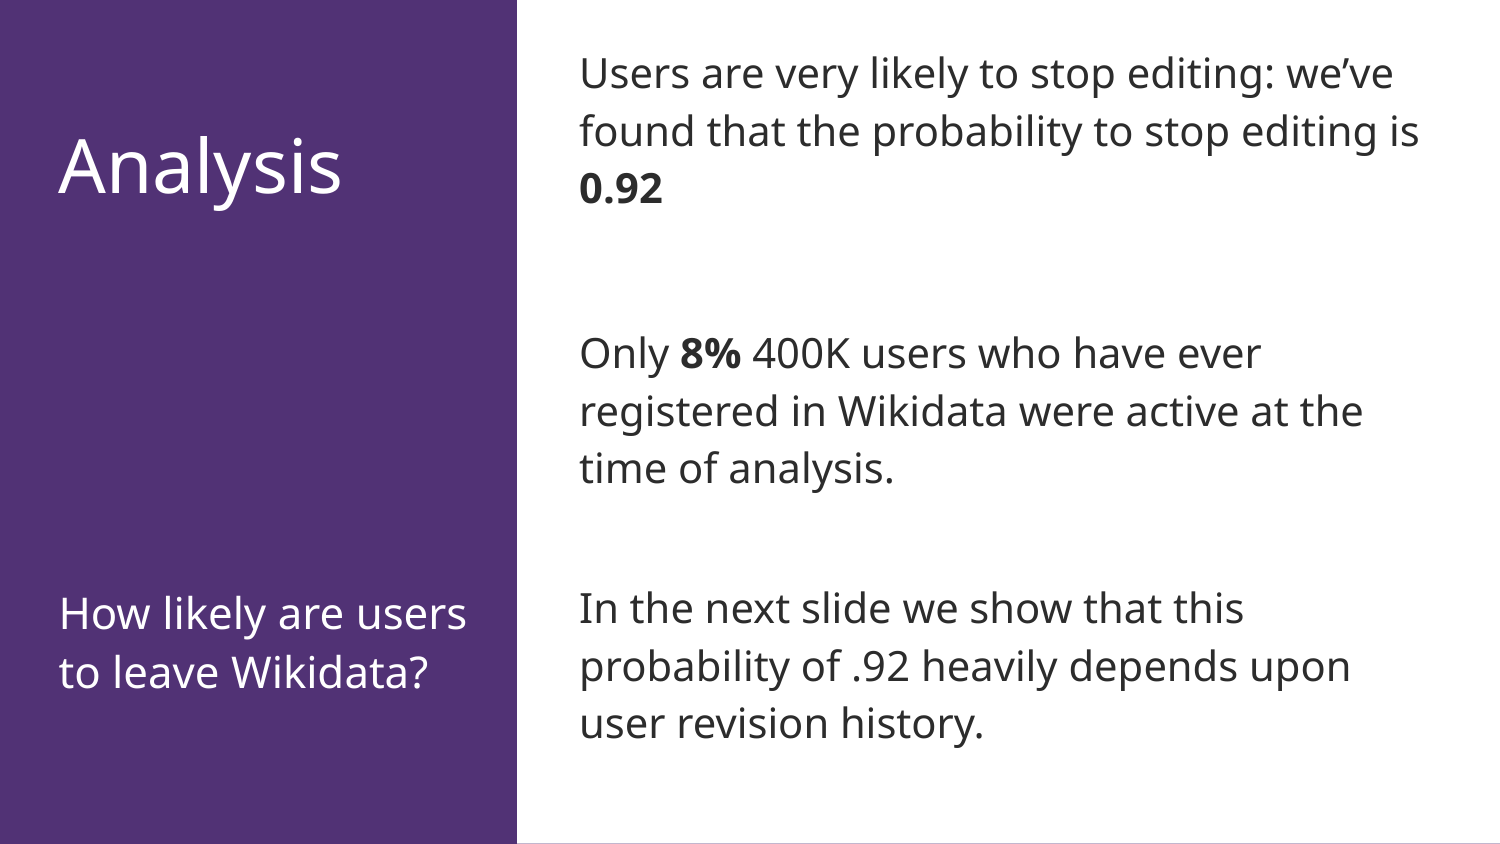

Users are very likely to stop editing: we’ve found that the probability to stop editing is 0.92
Only 8% 400K users who have ever registered in Wikidata were active at the time of analysis.
In the next slide we show that this probability of .92 heavily depends upon user revision history.
# Analysis
How likely are users to leave Wikidata?